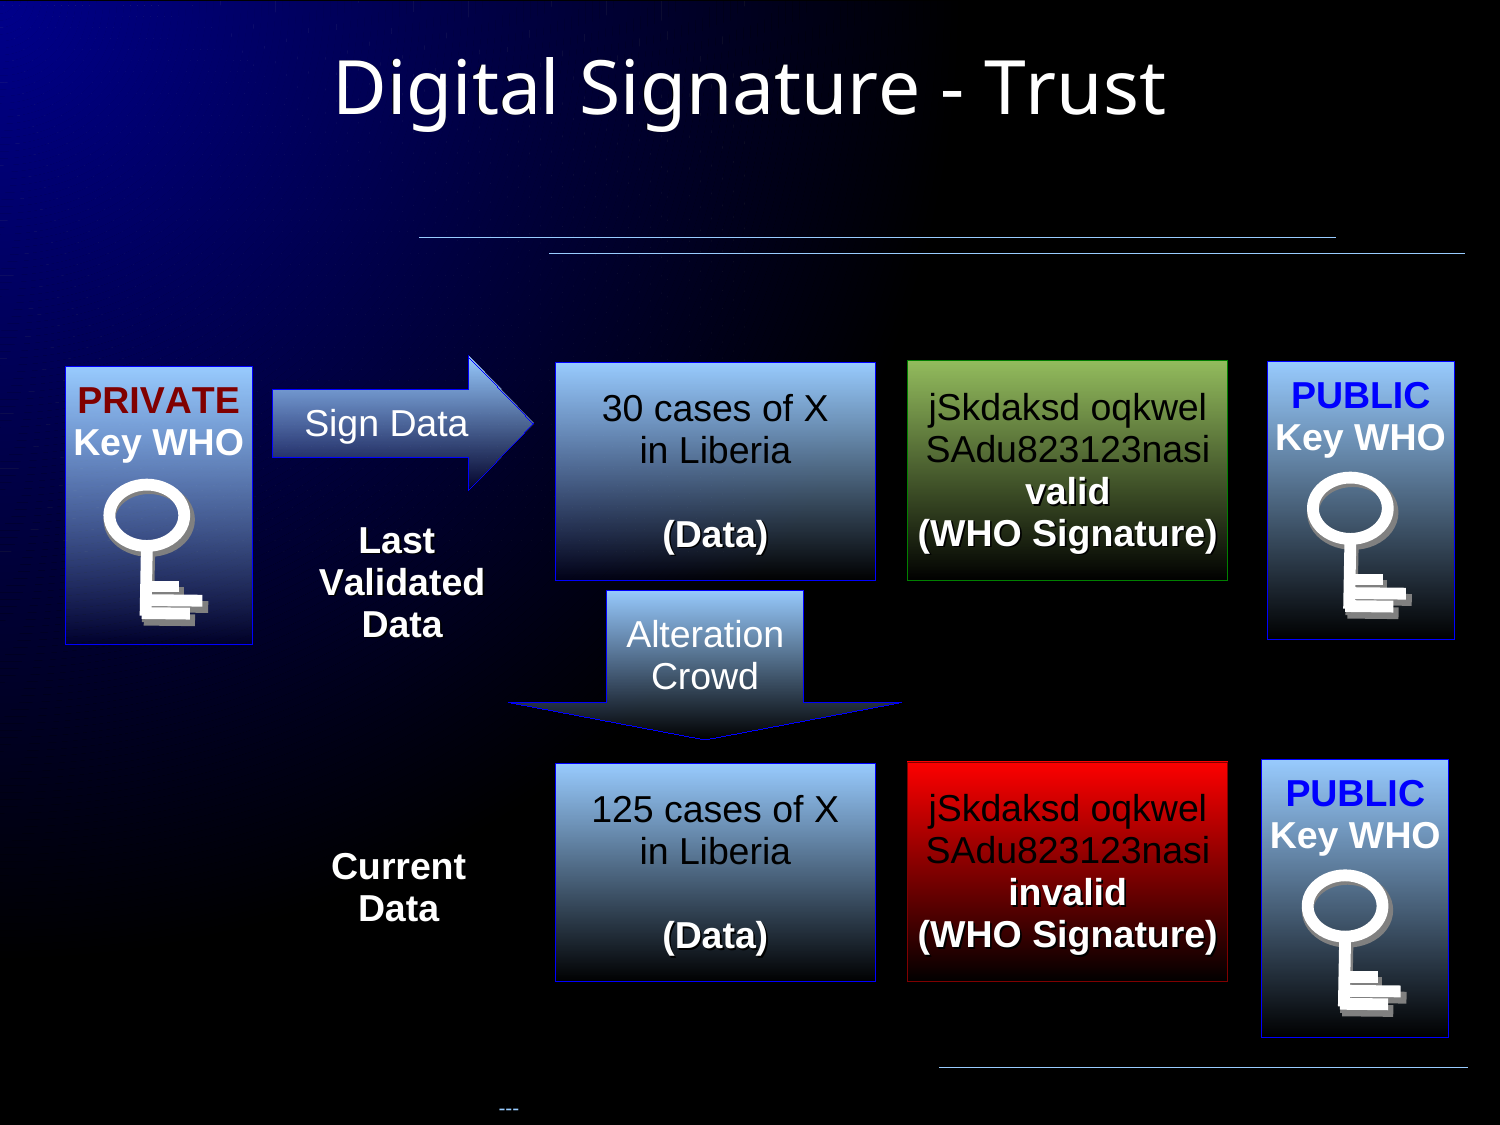

# Digital Signature - Trust
Sign Data
jSkdaksd oqkwel
SAdu823123nasi
valid
(WHO Signature)
PUBLIC
Key WHO
30 cases of X
in Liberia
(Data)
PRIVATE
Key WHO
Last
Validated
Data
Alteration
Crowd
PUBLIC
Key WHO
jSkdaksd oqkwel
SAdu823123nasi
invalid
(WHO Signature)
125 cases of X
in Liberia
(Data)
Current
Data